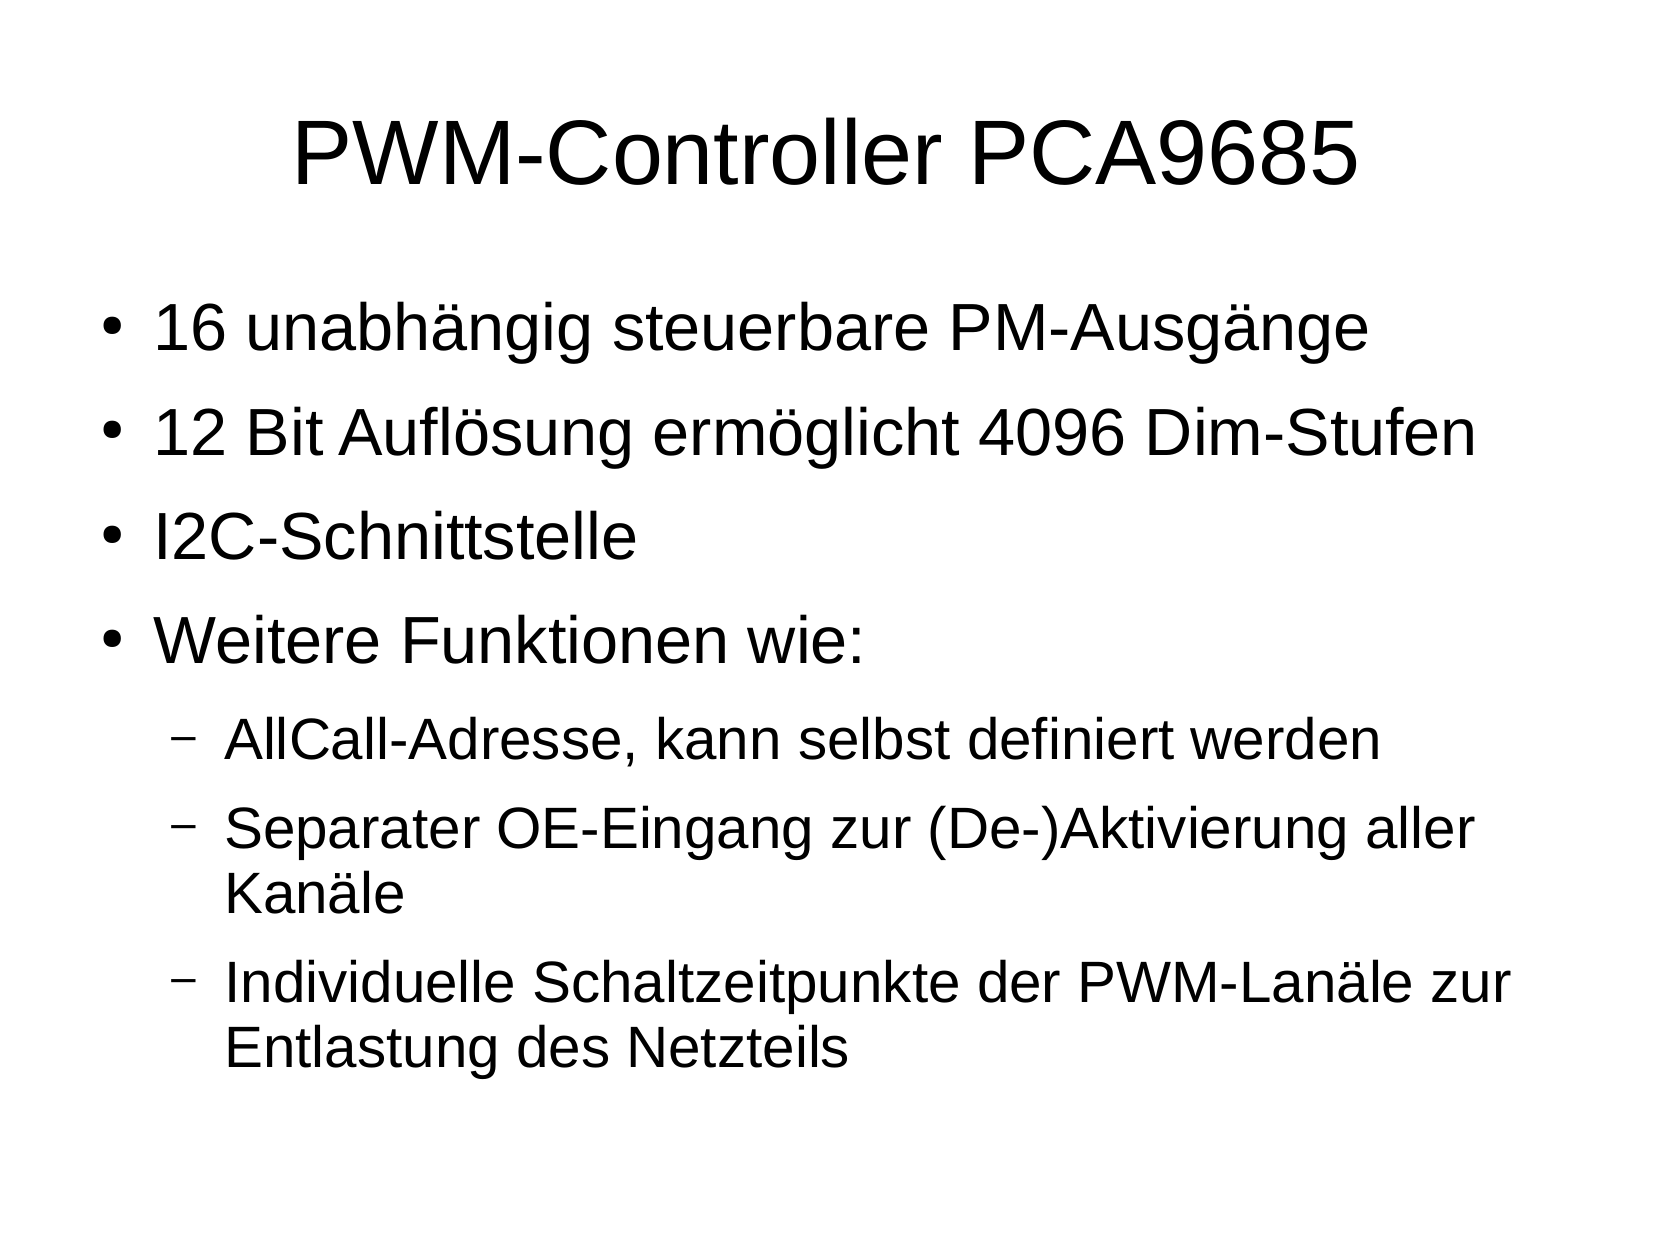

# PWM-Controller PCA9685
16 unabhängig steuerbare PM-Ausgänge
12 Bit Auflösung ermöglicht 4096 Dim-Stufen
I2C-Schnittstelle
Weitere Funktionen wie:
AllCall-Adresse, kann selbst definiert werden
Separater OE-Eingang zur (De-)Aktivierung aller Kanäle
Individuelle Schaltzeitpunkte der PWM-Lanäle zur Entlastung des Netzteils